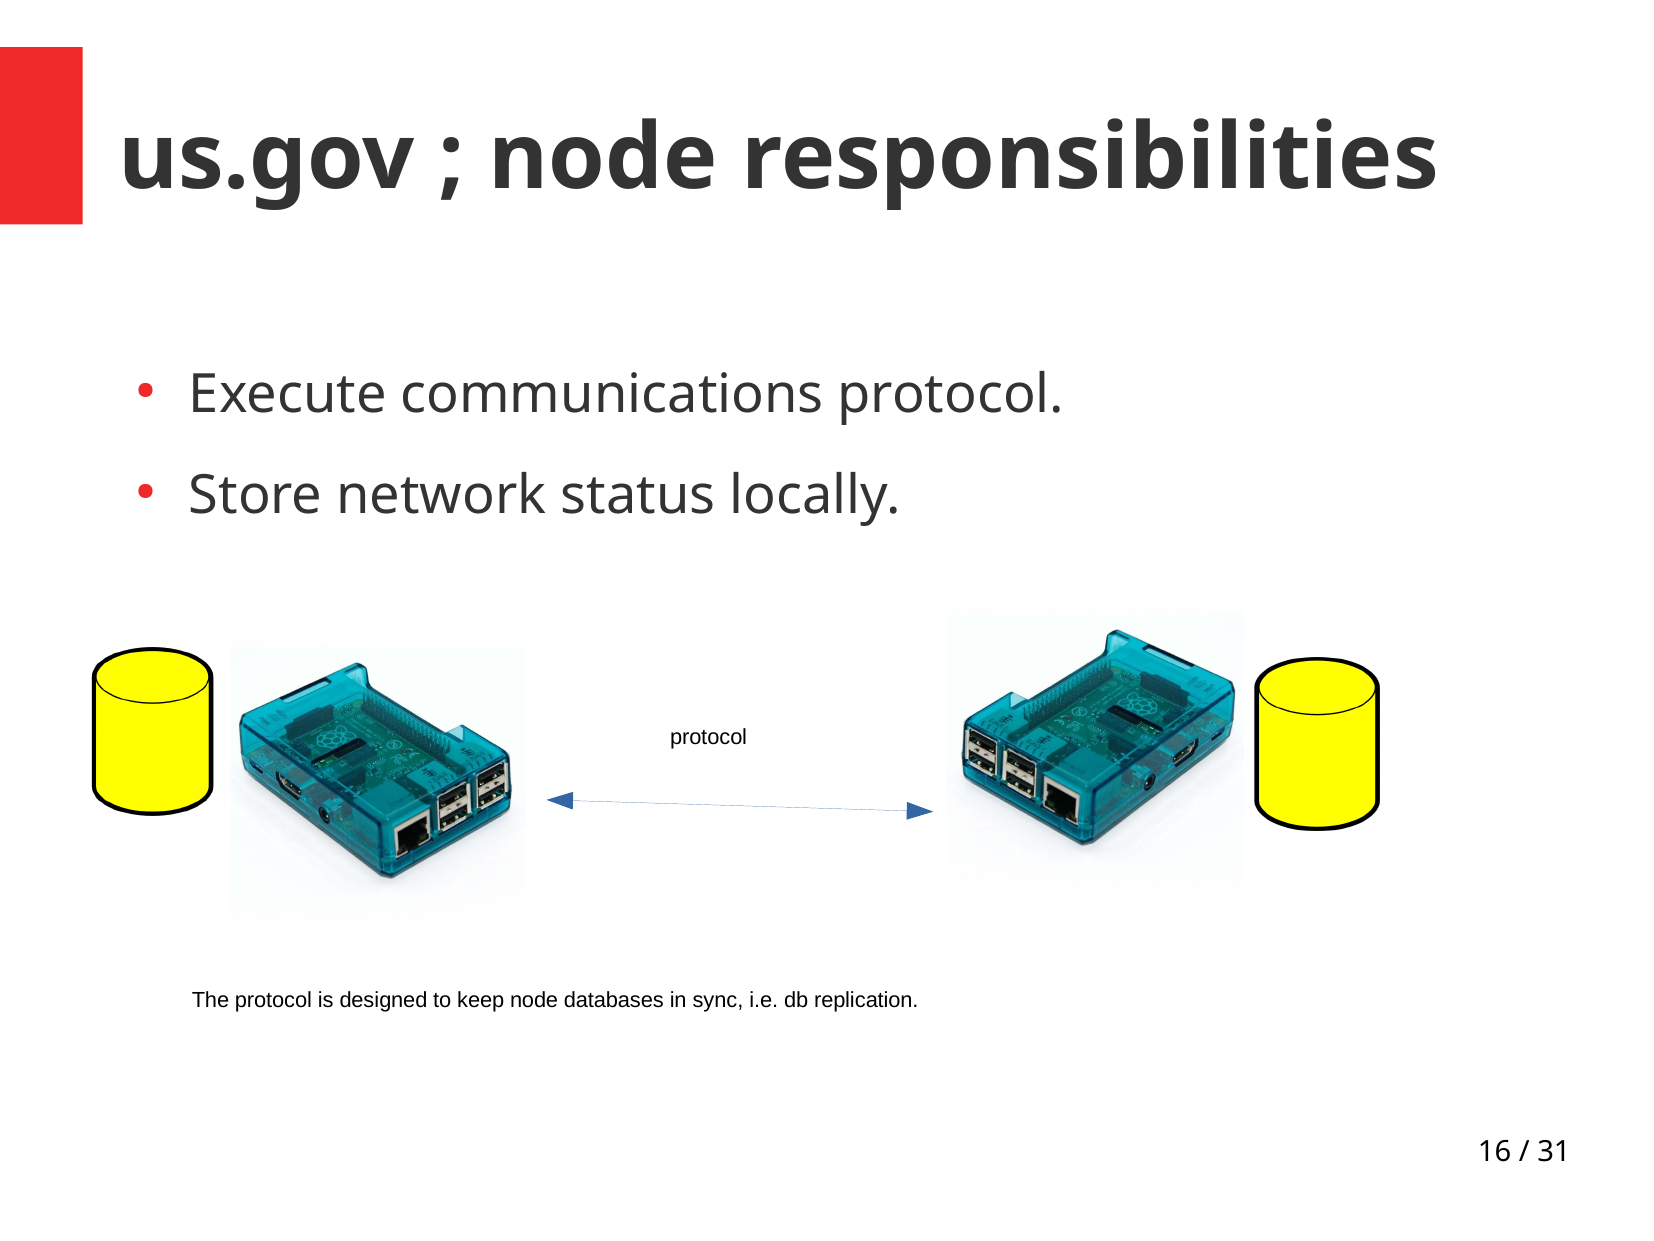

# us.gov ; node responsibilities
Execute communications protocol.
Store network status locally.
protocol
The protocol is designed to keep node databases in sync, i.e. db replication.
16